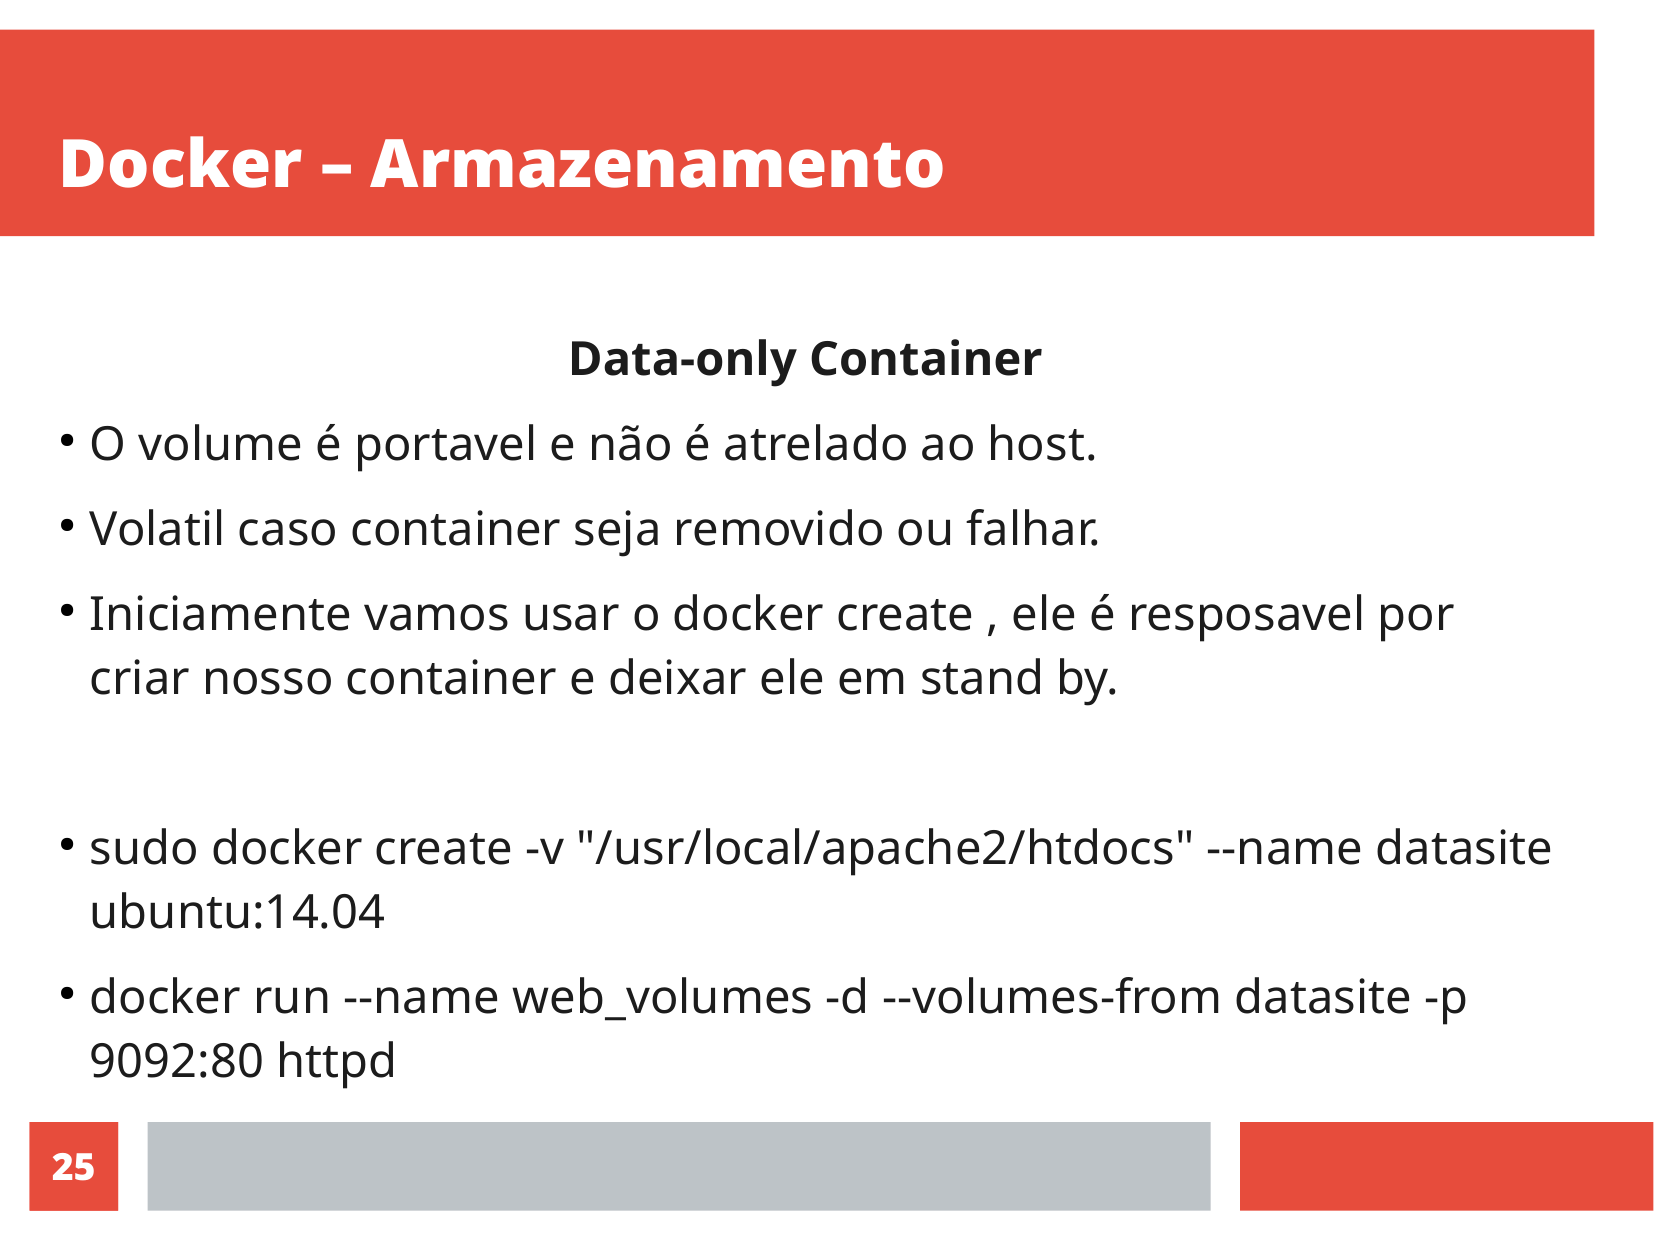

# Docker – Armazenamento
Data-only Container
O volume é portavel e não é atrelado ao host.
Volatil caso container seja removido ou falhar.
Iniciamente vamos usar o docker create , ele é resposavel por criar nosso container e deixar ele em stand by.
sudo docker create -v "/usr/local/apache2/htdocs" --name datasite ubuntu:14.04
docker run --name web_volumes -d --volumes-from datasite -p 9092:80 httpd
25